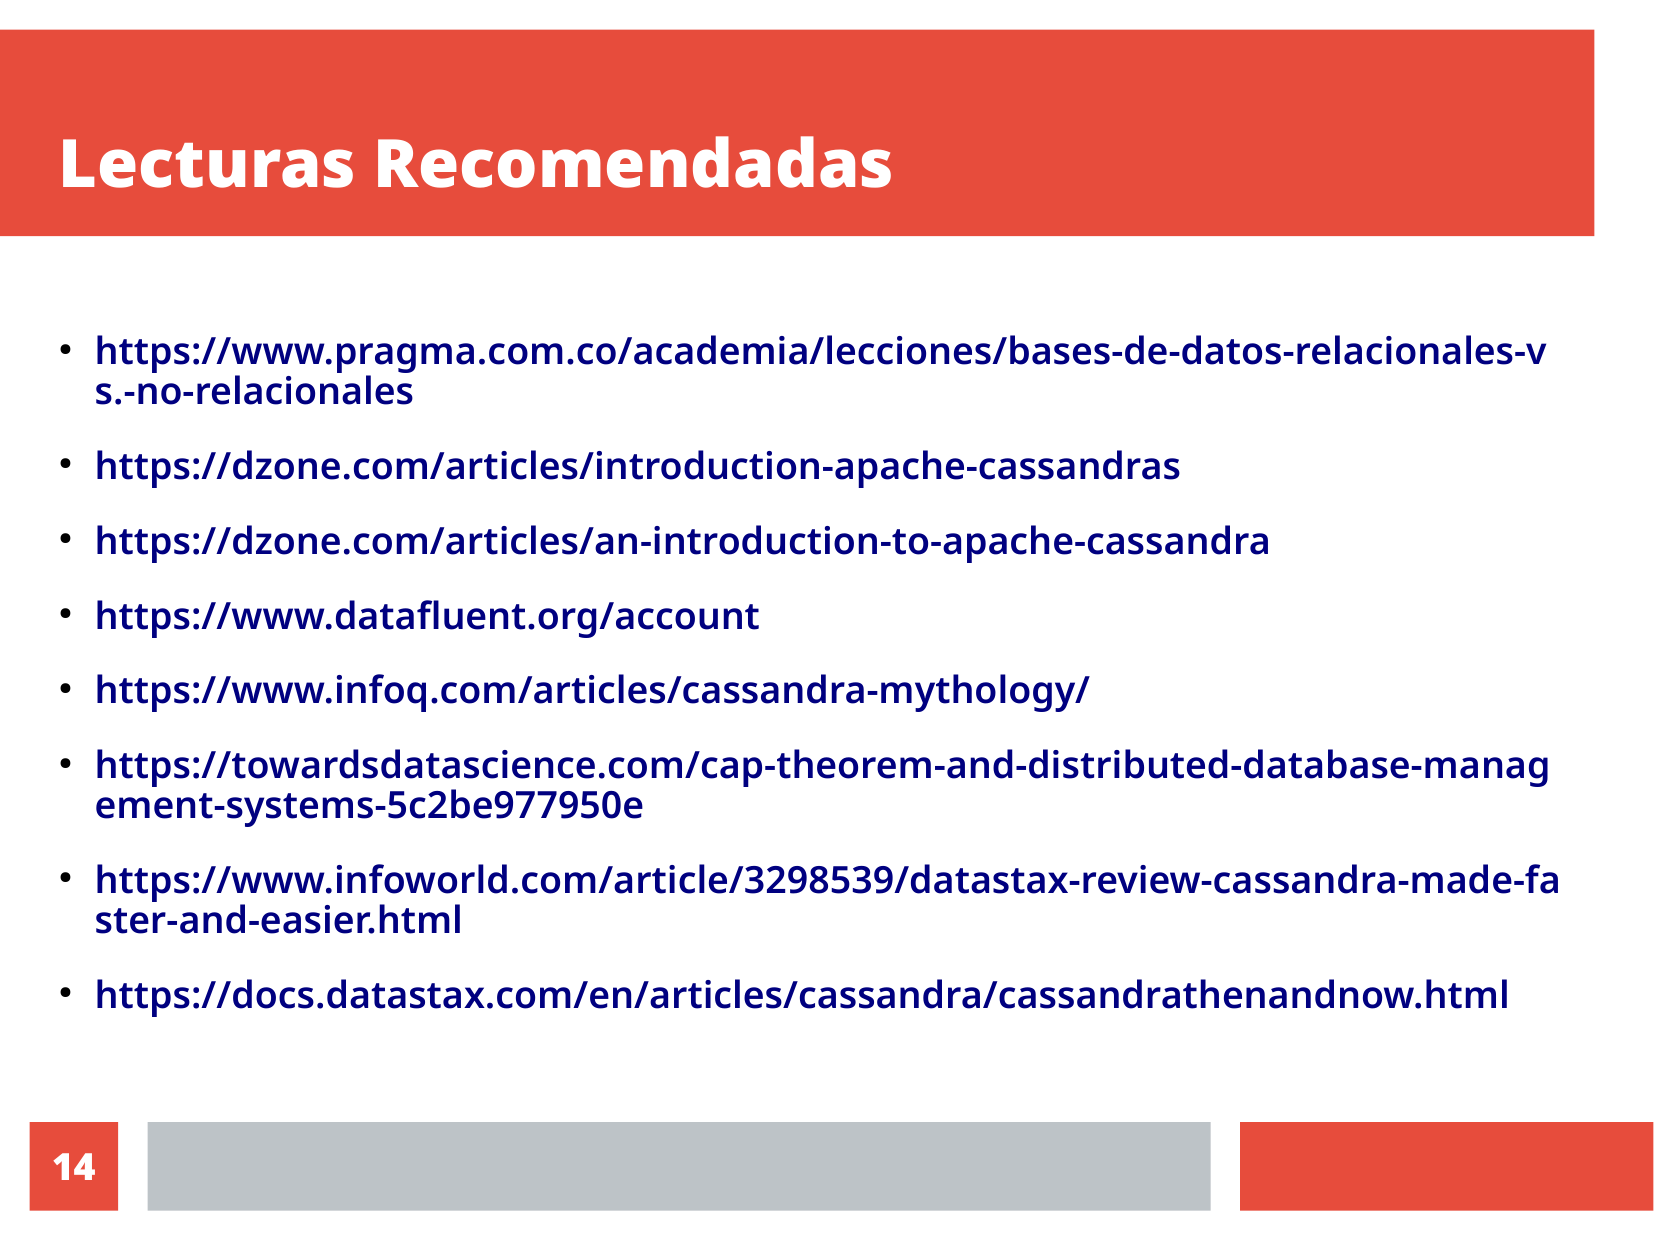

# Lecturas Recomendadas
https://www.pragma.com.co/academia/lecciones/bases-de-datos-relacionales-vs.-no-relacionales
https://dzone.com/articles/introduction-apache-cassandras
https://dzone.com/articles/an-introduction-to-apache-cassandra
https://www.datafluent.org/account
https://www.infoq.com/articles/cassandra-mythology/
https://towardsdatascience.com/cap-theorem-and-distributed-database-management-systems-5c2be977950e
https://www.infoworld.com/article/3298539/datastax-review-cassandra-made-faster-and-easier.html
https://docs.datastax.com/en/articles/cassandra/cassandrathenandnow.html
14